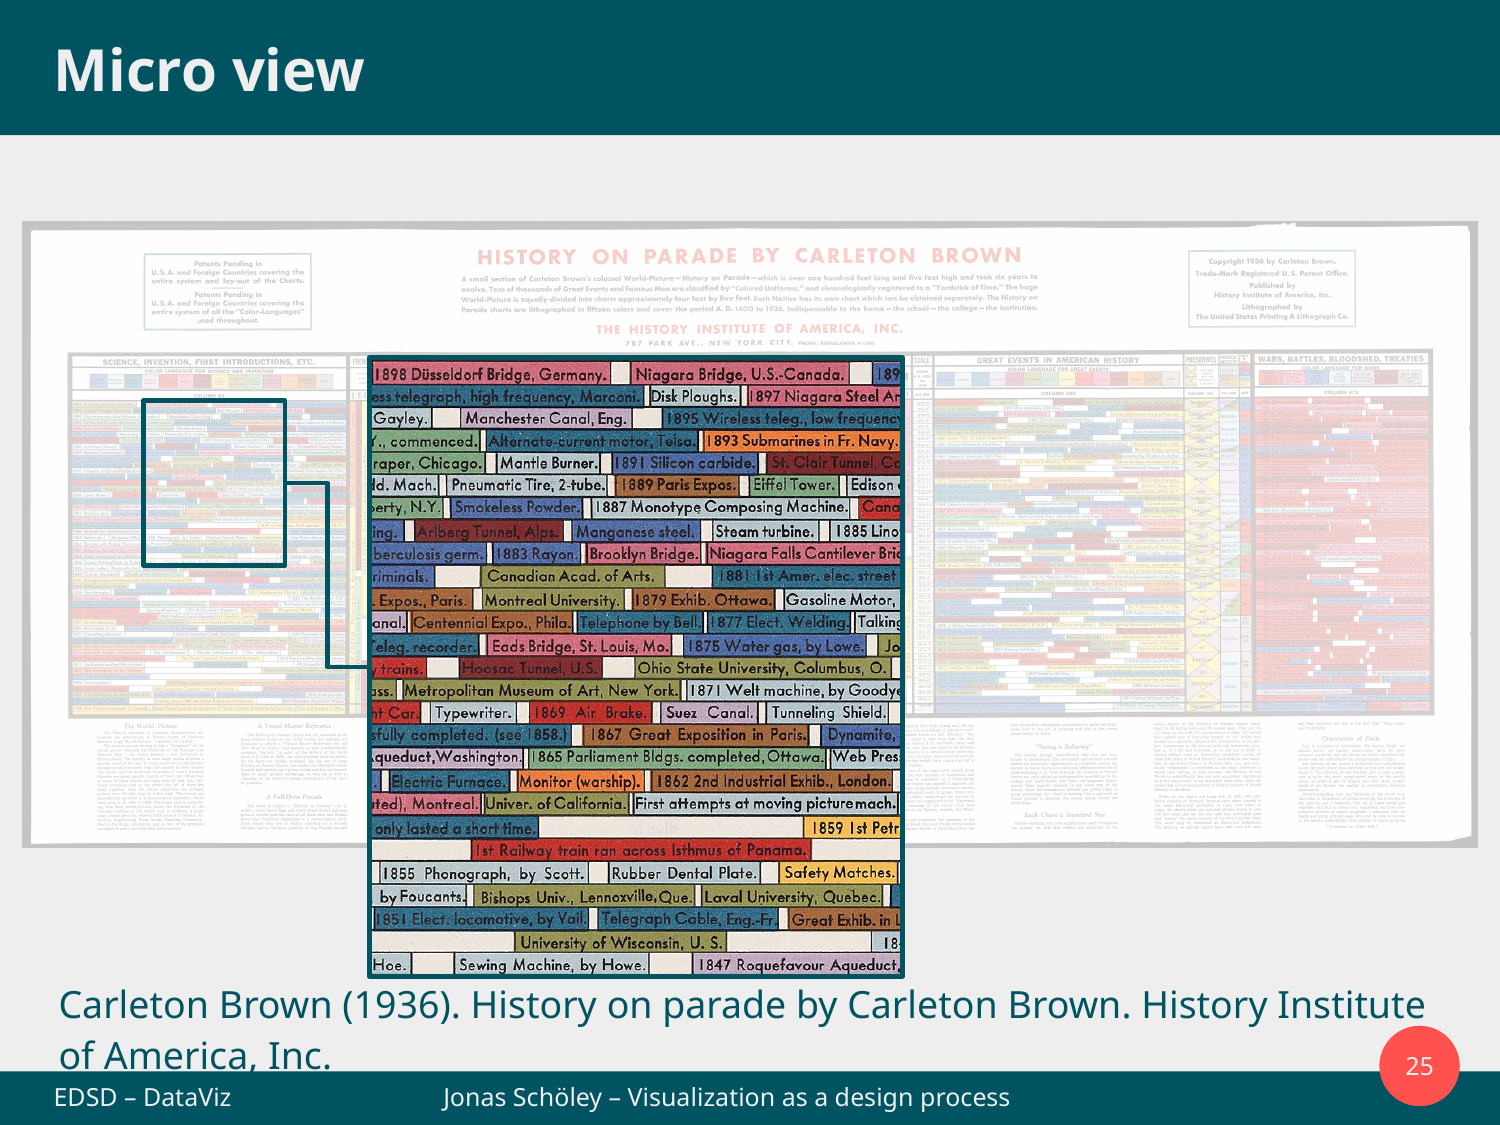

# Micro view
Carleton Brown (1936). History on parade by Carleton Brown. History Institute of America, Inc.
25
EDSD – DataViz
Jonas Schöley – Visualization as a design process